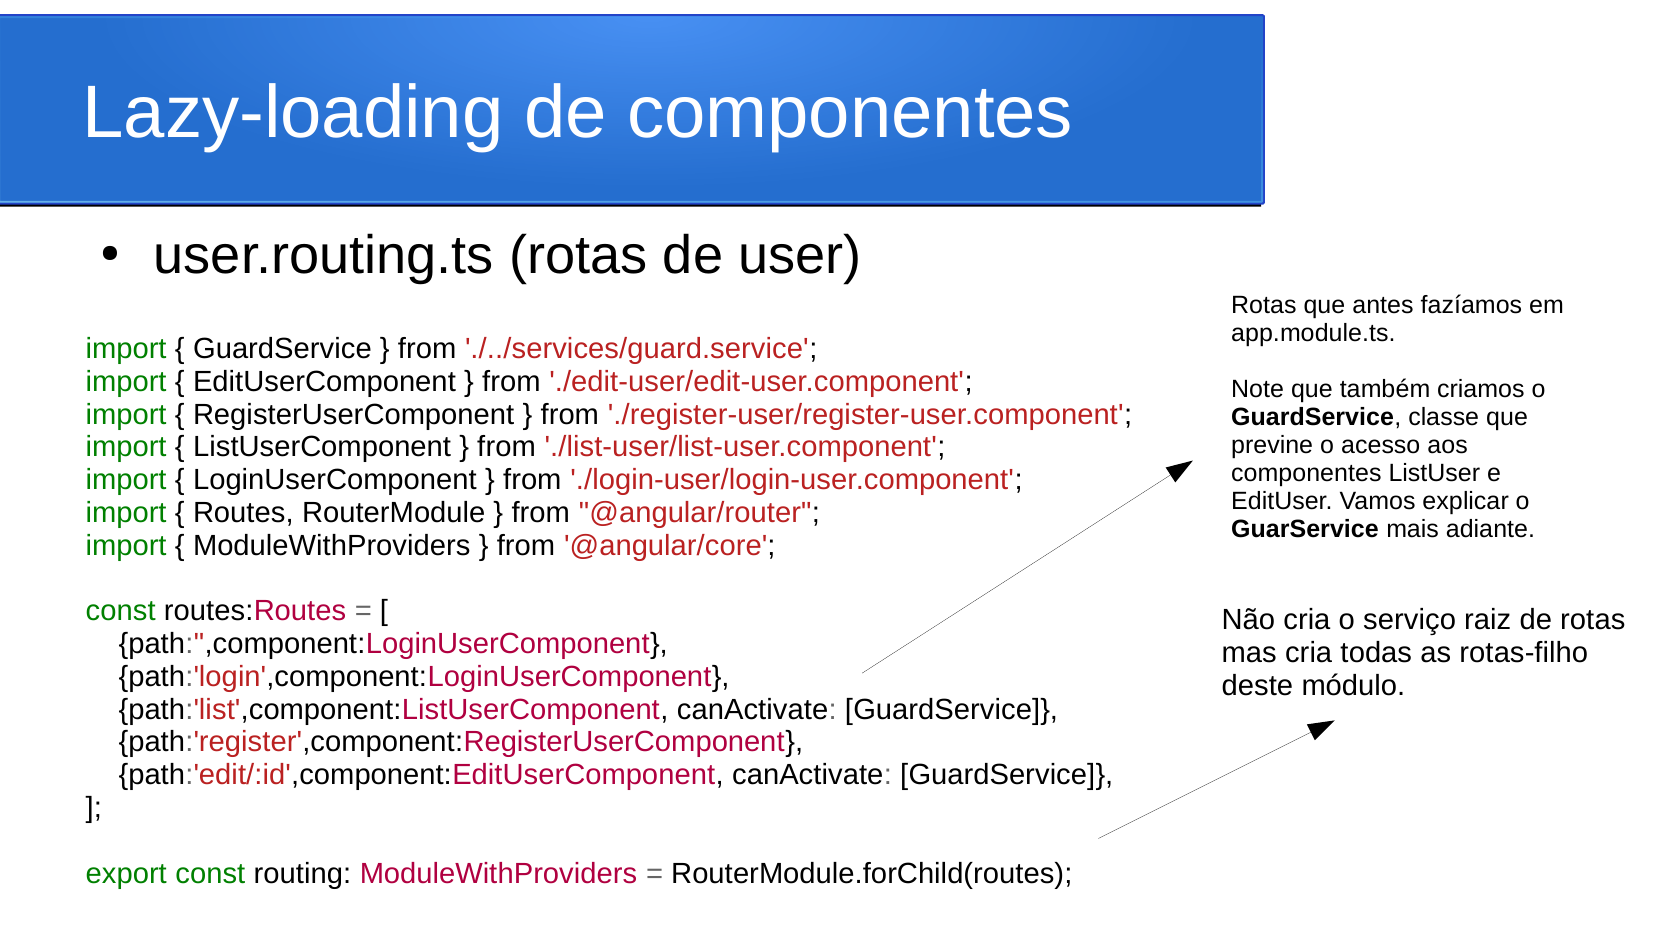

# Lazy-loading de componentes
user.routing.ts (rotas de user)
Rotas que antes fazíamos em app.module.ts.
Note que também criamos o GuardService, classe que previne o acesso aos componentes ListUser e EditUser. Vamos explicar o GuarService mais adiante.
import { GuardService } from './../services/guard.service';
import { EditUserComponent } from './edit-user/edit-user.component';
import { RegisterUserComponent } from './register-user/register-user.component';
import { ListUserComponent } from './list-user/list-user.component';
import { LoginUserComponent } from './login-user/login-user.component';
import { Routes, RouterModule } from "@angular/router";
import { ModuleWithProviders } from '@angular/core';
const routes:Routes = [
 {path:'',component:LoginUserComponent},
 {path:'login',component:LoginUserComponent},
 {path:'list',component:ListUserComponent, canActivate: [GuardService]},
 {path:'register',component:RegisterUserComponent},
 {path:'edit/:id',component:EditUserComponent, canActivate: [GuardService]},
];
export const routing: ModuleWithProviders = RouterModule.forChild(routes);
Não cria o serviço raiz de rotas
mas cria todas as rotas-filho
deste módulo.